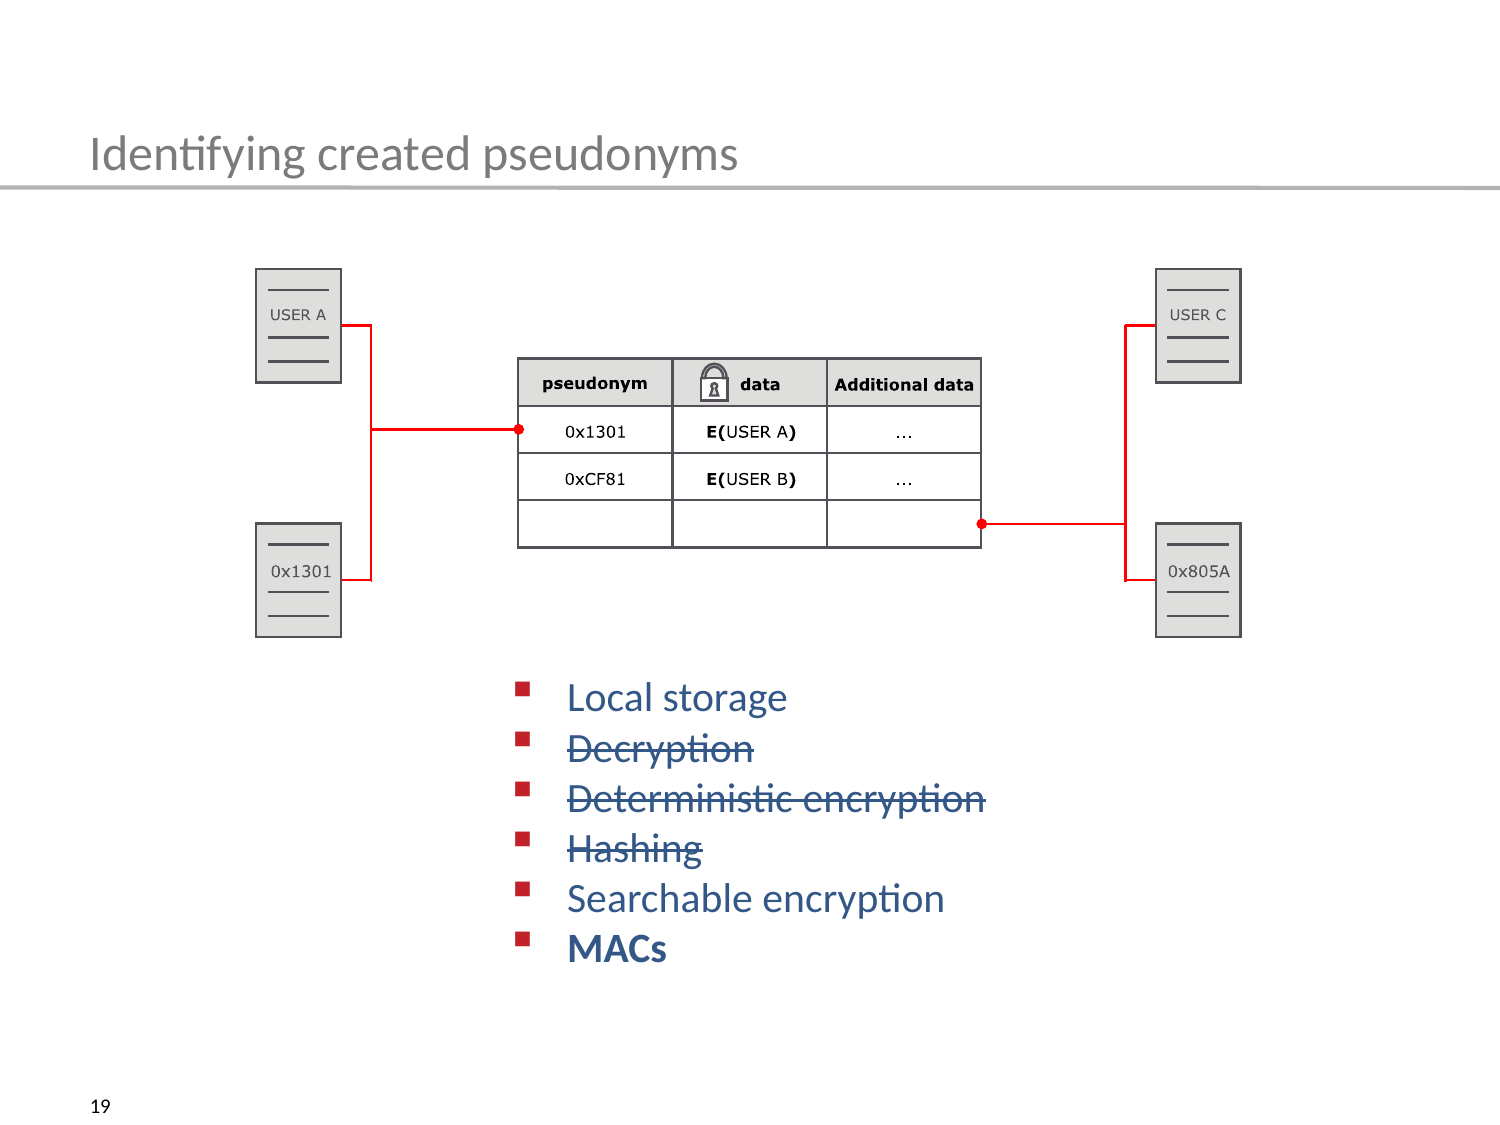

Identifying created pseudonyms
Local storage
Decryption
Deterministic encryption
Hashing
Searchable encryption
MACs